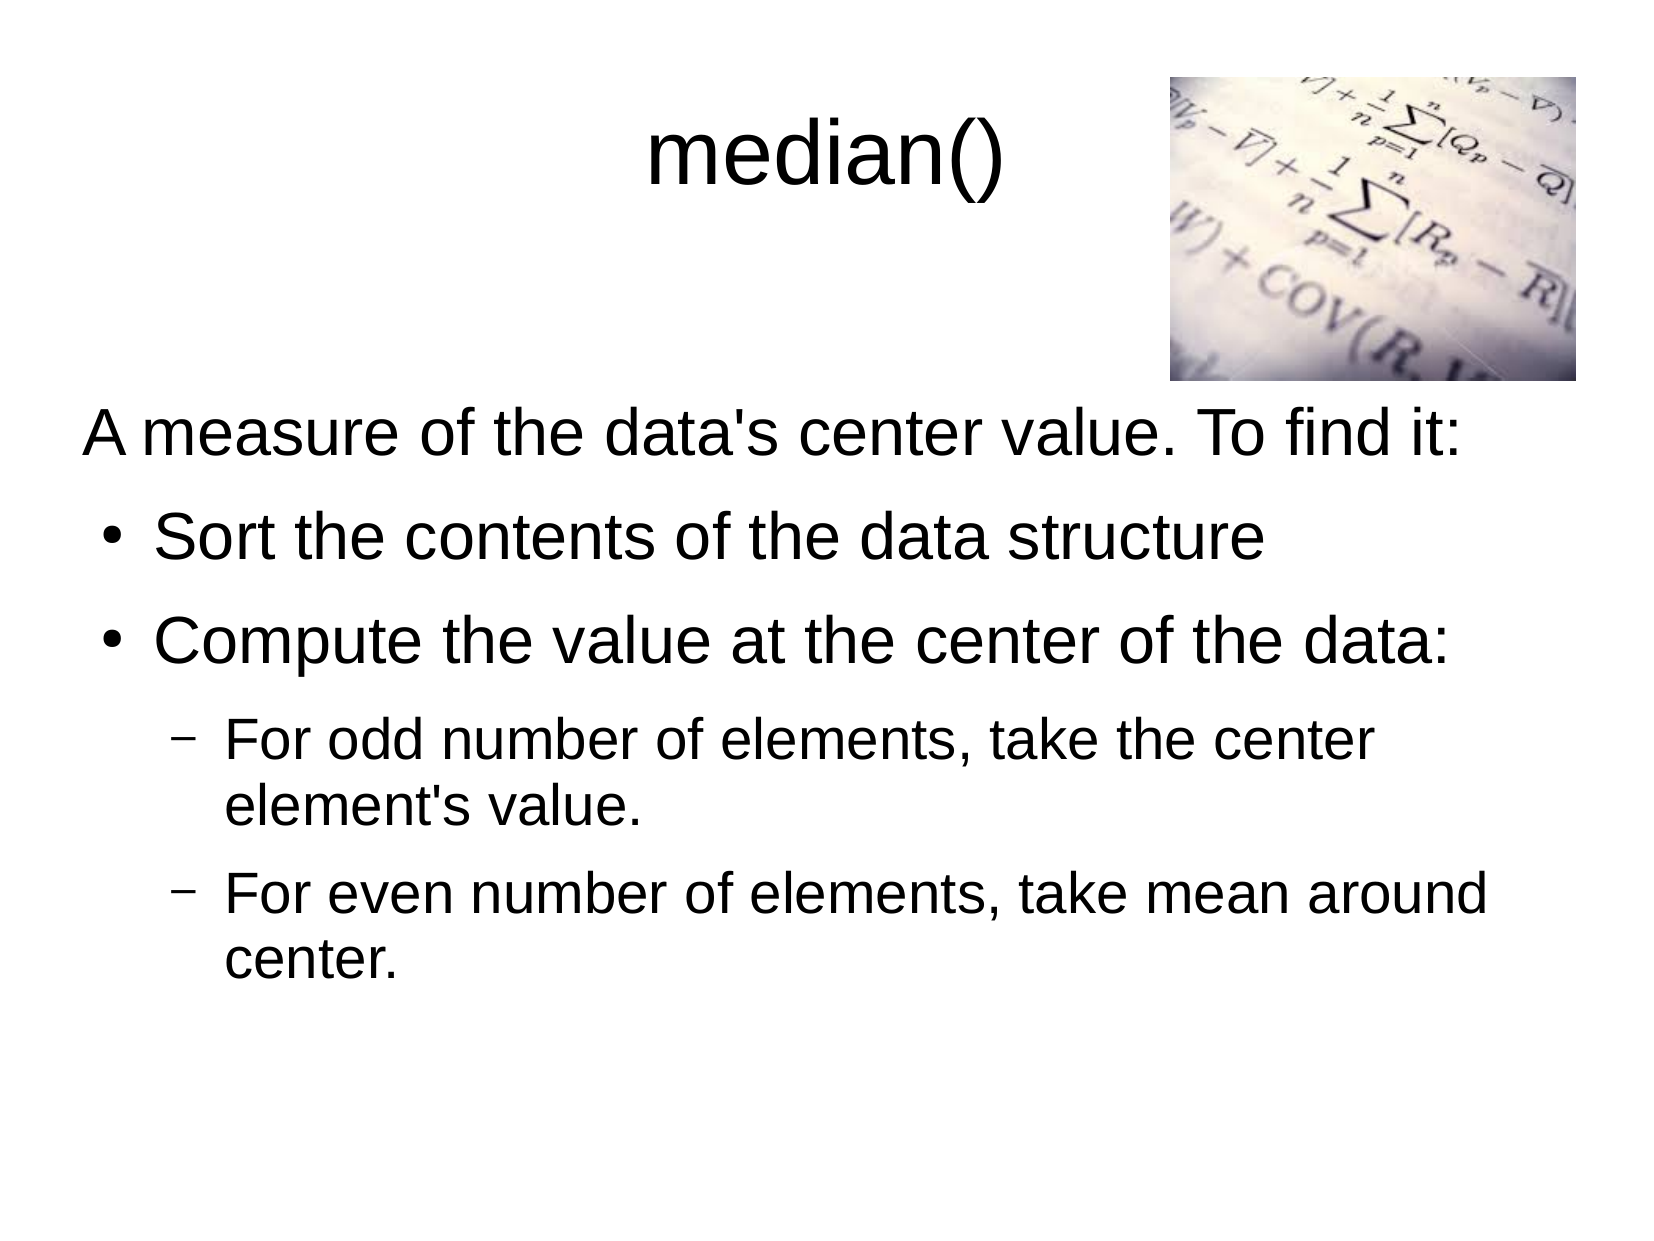

# median()
A measure of the data's center value. To find it:
Sort the contents of the data structure
Compute the value at the center of the data:
For odd number of elements, take the center element's value.
For even number of elements, take mean around center.